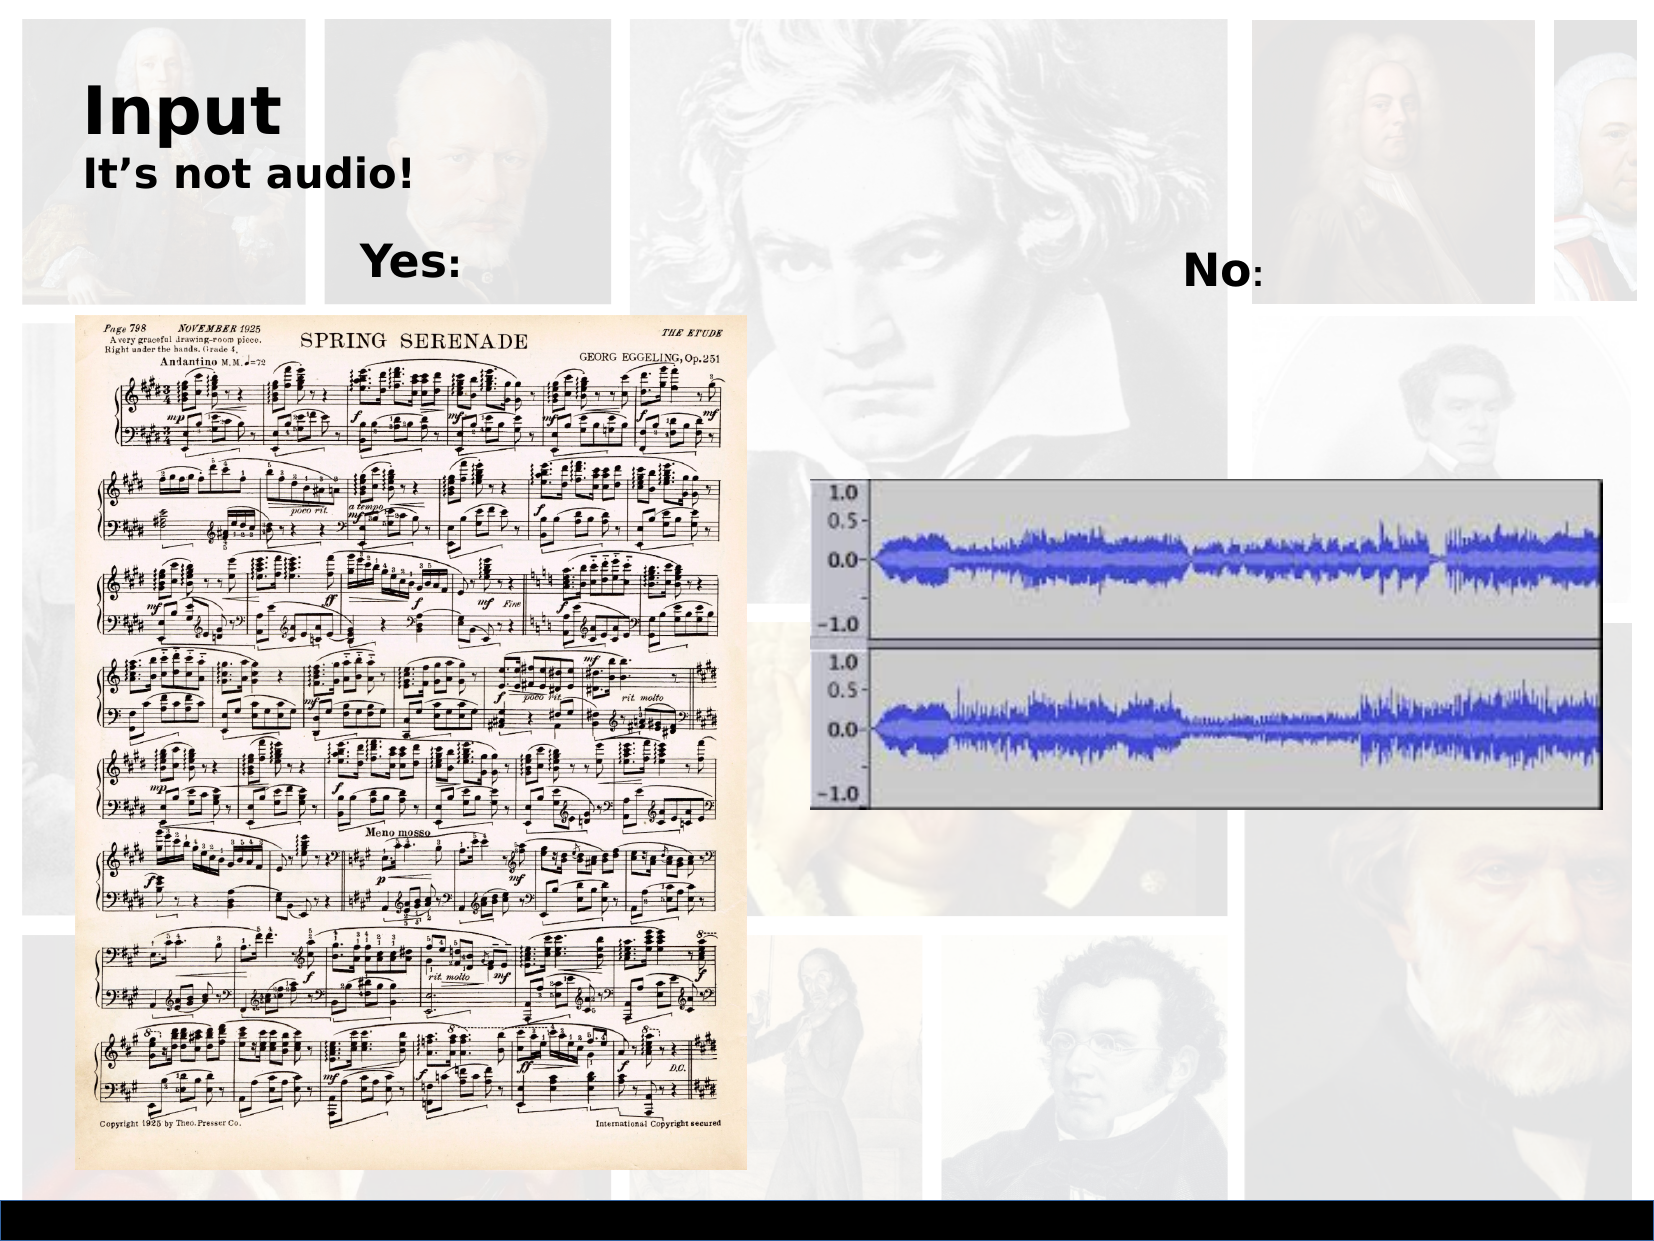

# Input It’s not audio!
Yes:
No: